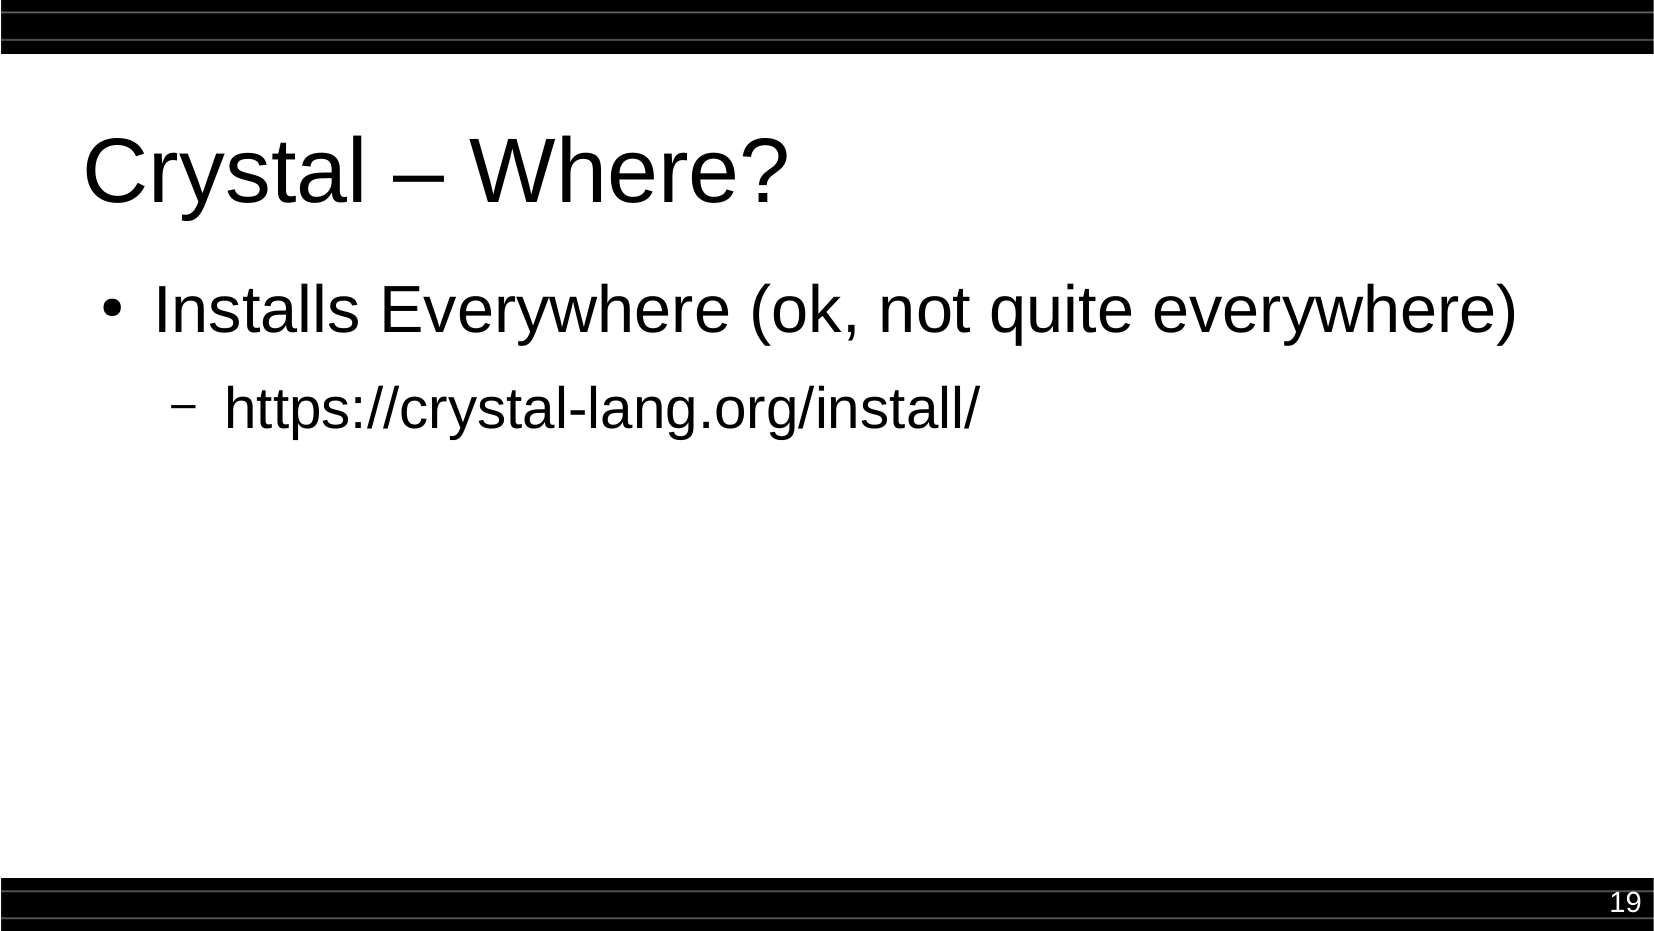

# Crystal – Where?
Installs Everywhere (ok, not quite everywhere)
https://crystal-lang.org/install/